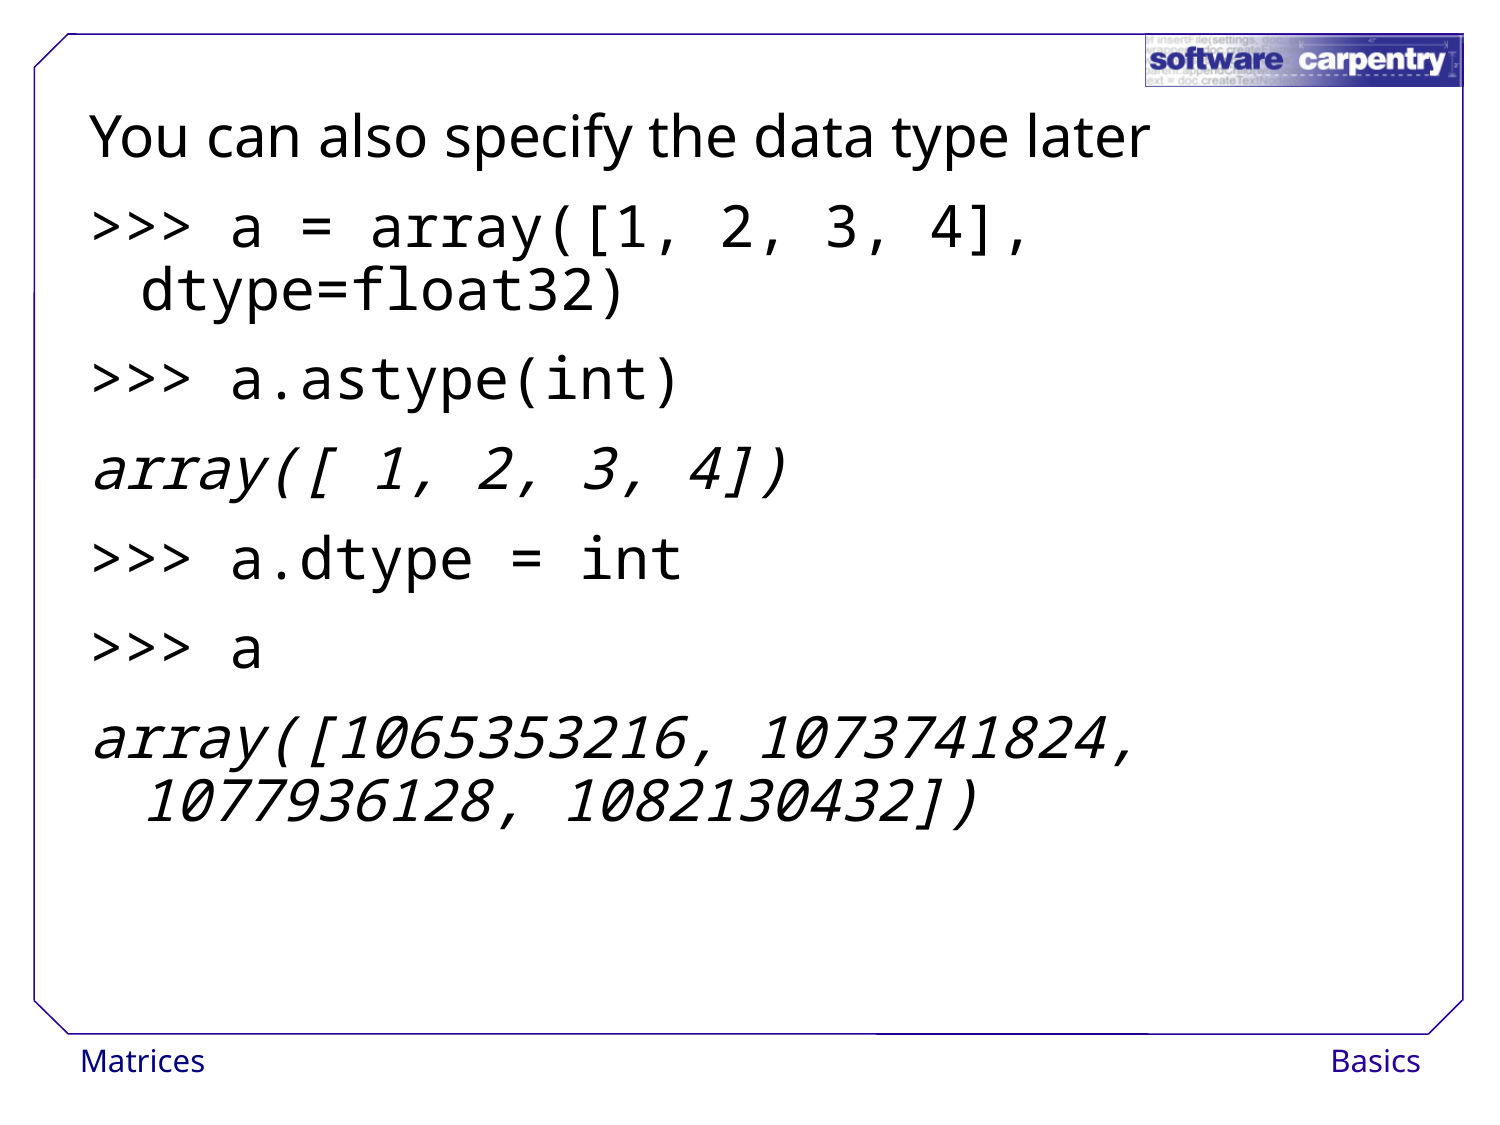

# You can also specify the data type later
>>> a = array([1, 2, 3, 4], dtype=float32)
>>> a.astype(int)
array([ 1, 2, 3, 4])
>>> a.dtype = int
>>> a
array([1065353216, 1073741824, 1077936128, 1082130432])